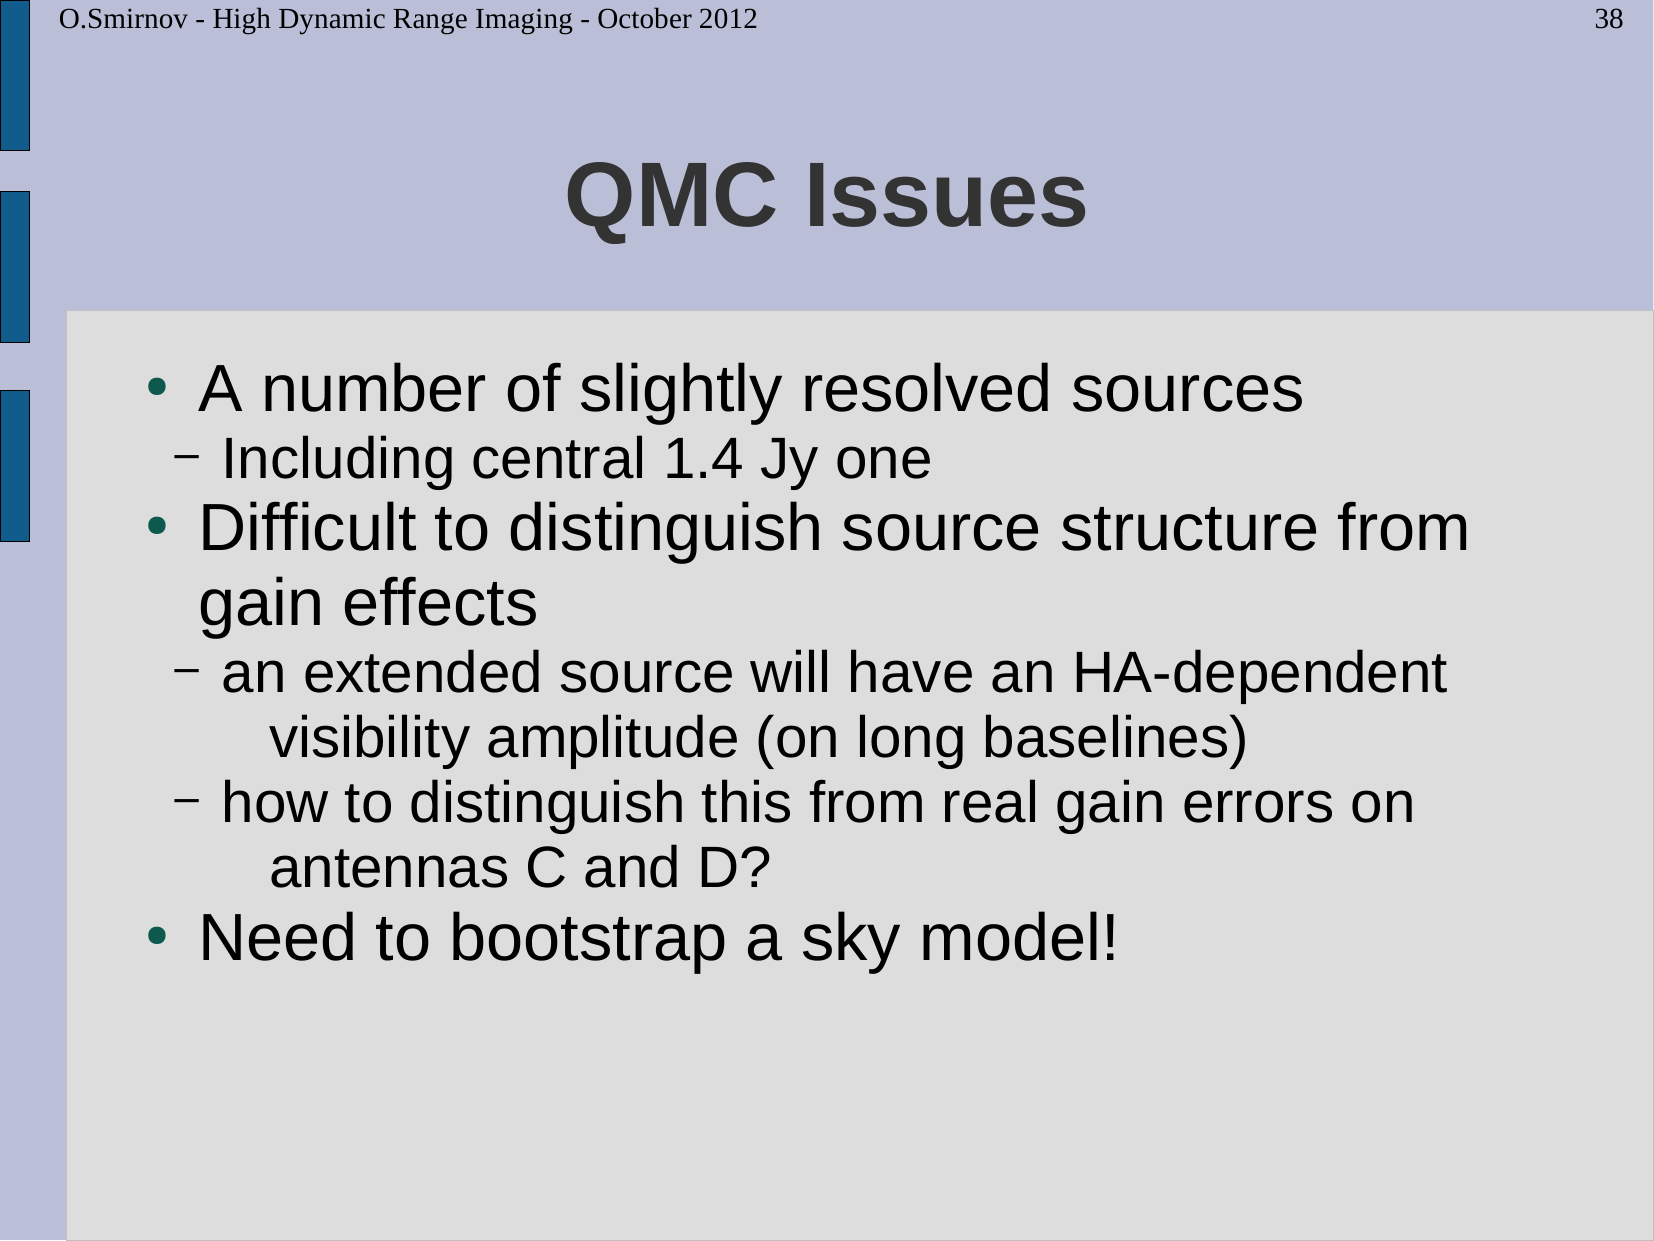

O.Smirnov - High Dynamic Range Imaging - October 2012
38
# QMC Issues
A number of slightly resolved sources
Including central 1.4 Jy one
Difficult to distinguish source structure from gain effects
an extended source will have an HA-dependent visibility amplitude (on long baselines)
how to distinguish this from real gain errors on antennas C and D?
Need to bootstrap a sky model!